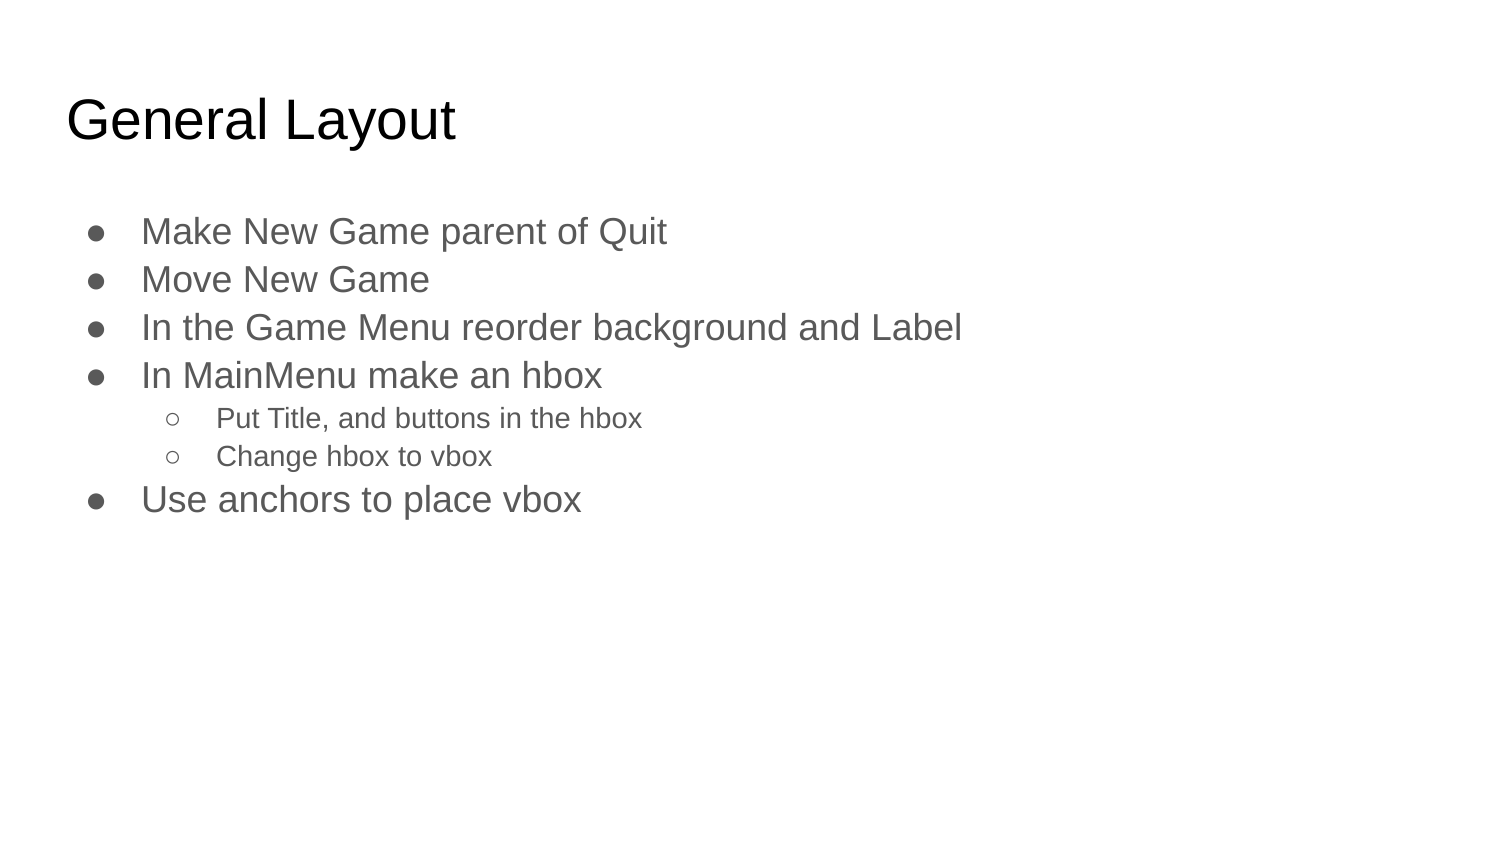

# General Layout
Make New Game parent of Quit
Move New Game
In the Game Menu reorder background and Label
In MainMenu make an hbox
Put Title, and buttons in the hbox
Change hbox to vbox
Use anchors to place vbox